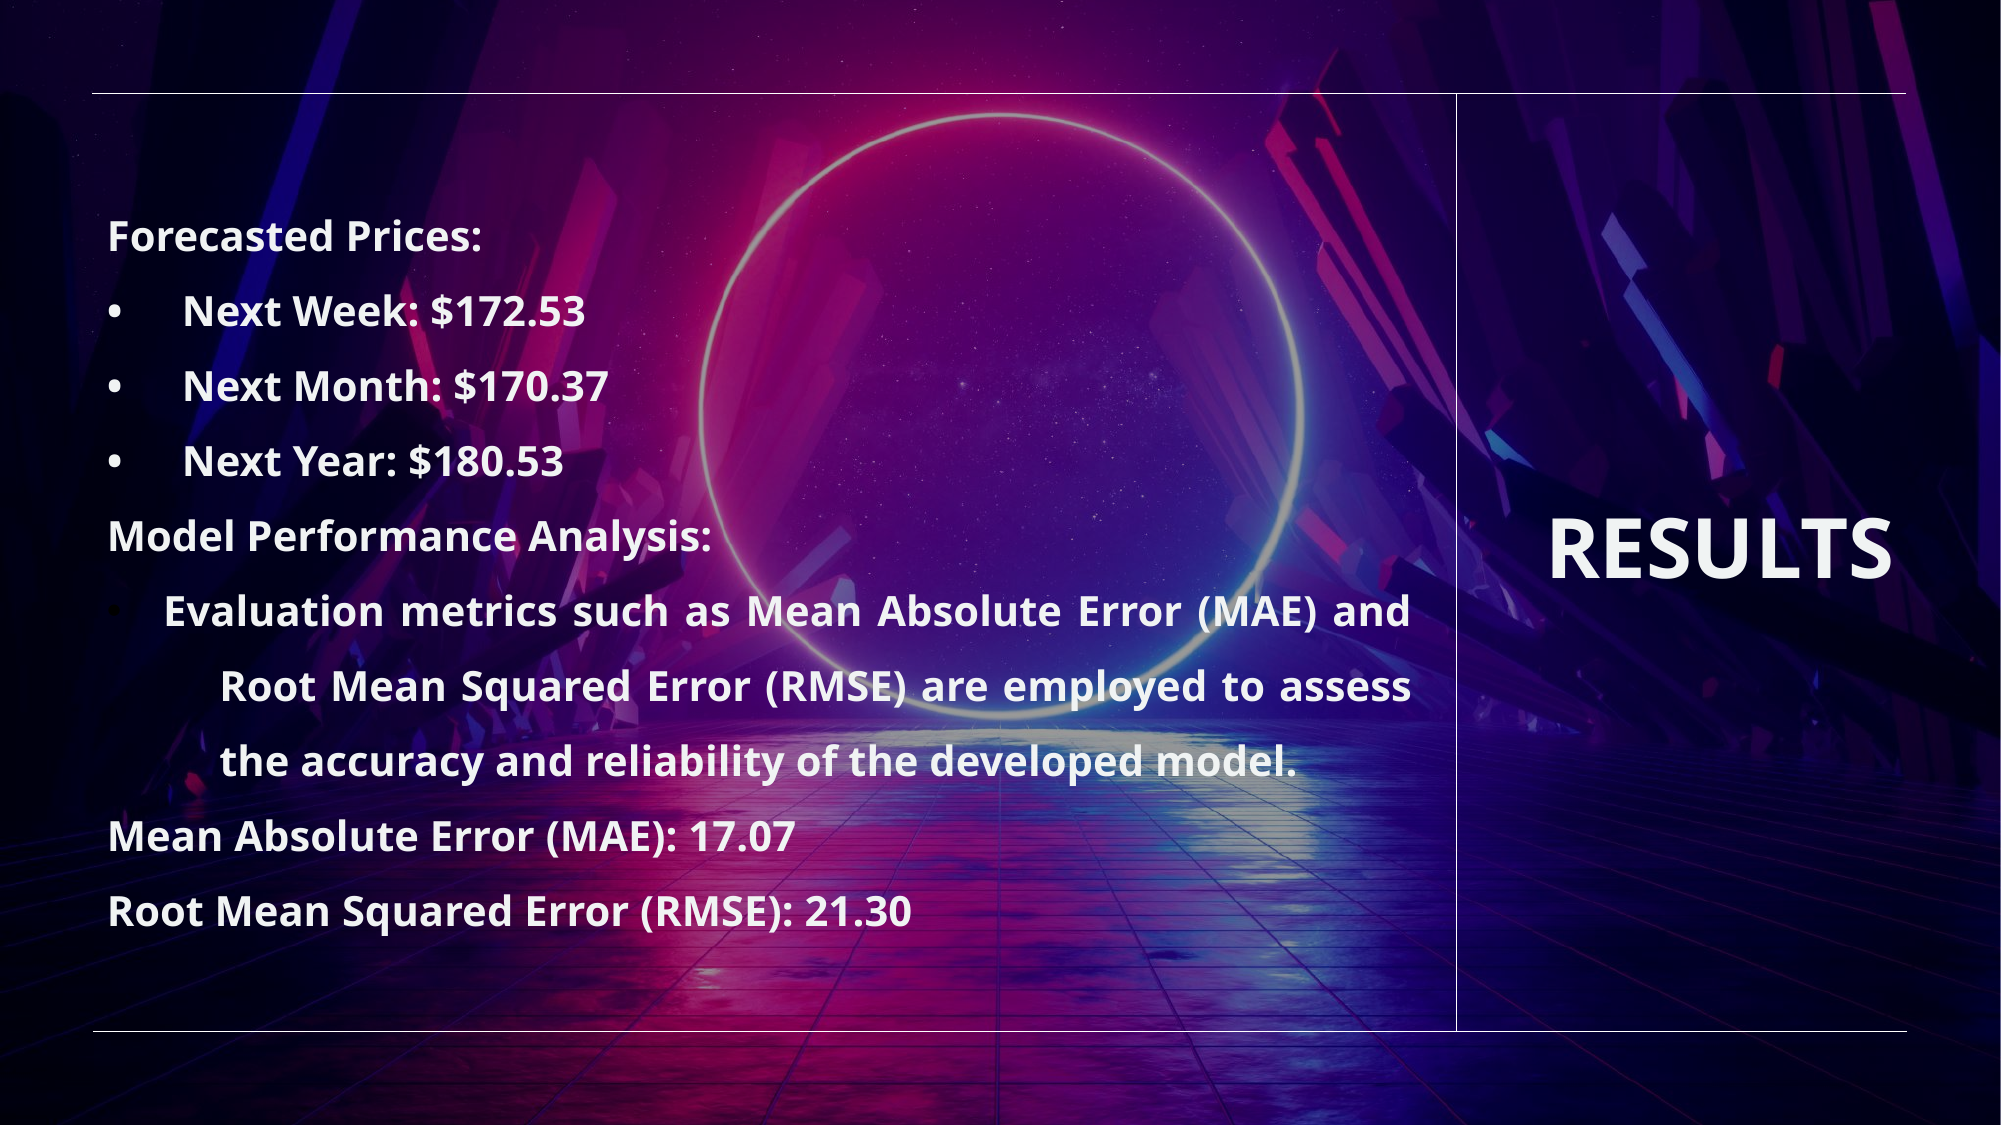

Forecasted Prices:
•	Next Week: $172.53
•	Next Month: $170.37
•	Next Year: $180.53
Model Performance Analysis:
Evaluation metrics such as Mean Absolute Error (MAE) and Root Mean Squared Error (RMSE) are employed to assess the accuracy and reliability of the developed model.
Mean Absolute Error (MAE): 17.07
Root Mean Squared Error (RMSE): 21.30
RESULTS